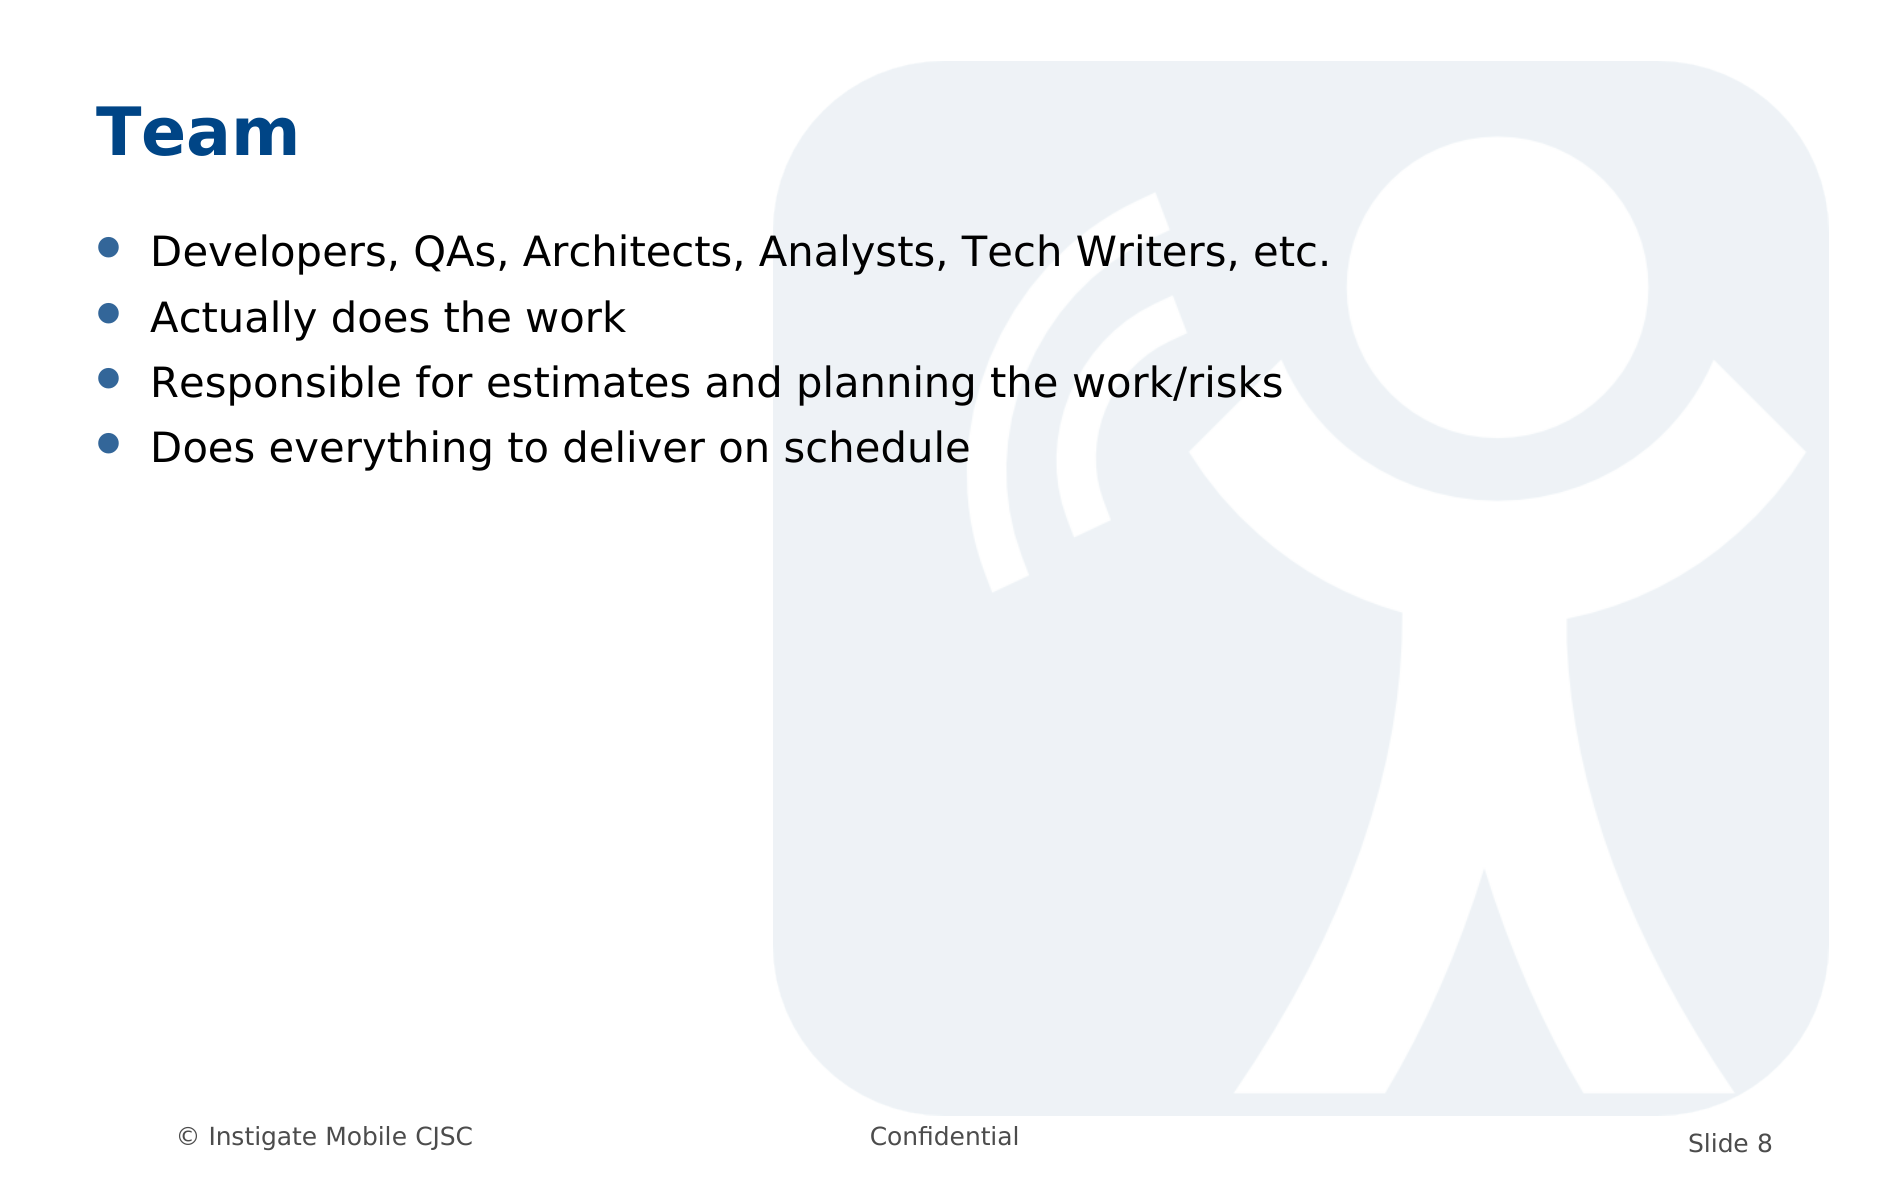

# Team
Developers, QAs, Architects, Analysts, Tech Writers, etc.
Actually does the work
Responsible for estimates and planning the work/risks
Does everything to deliver on schedule